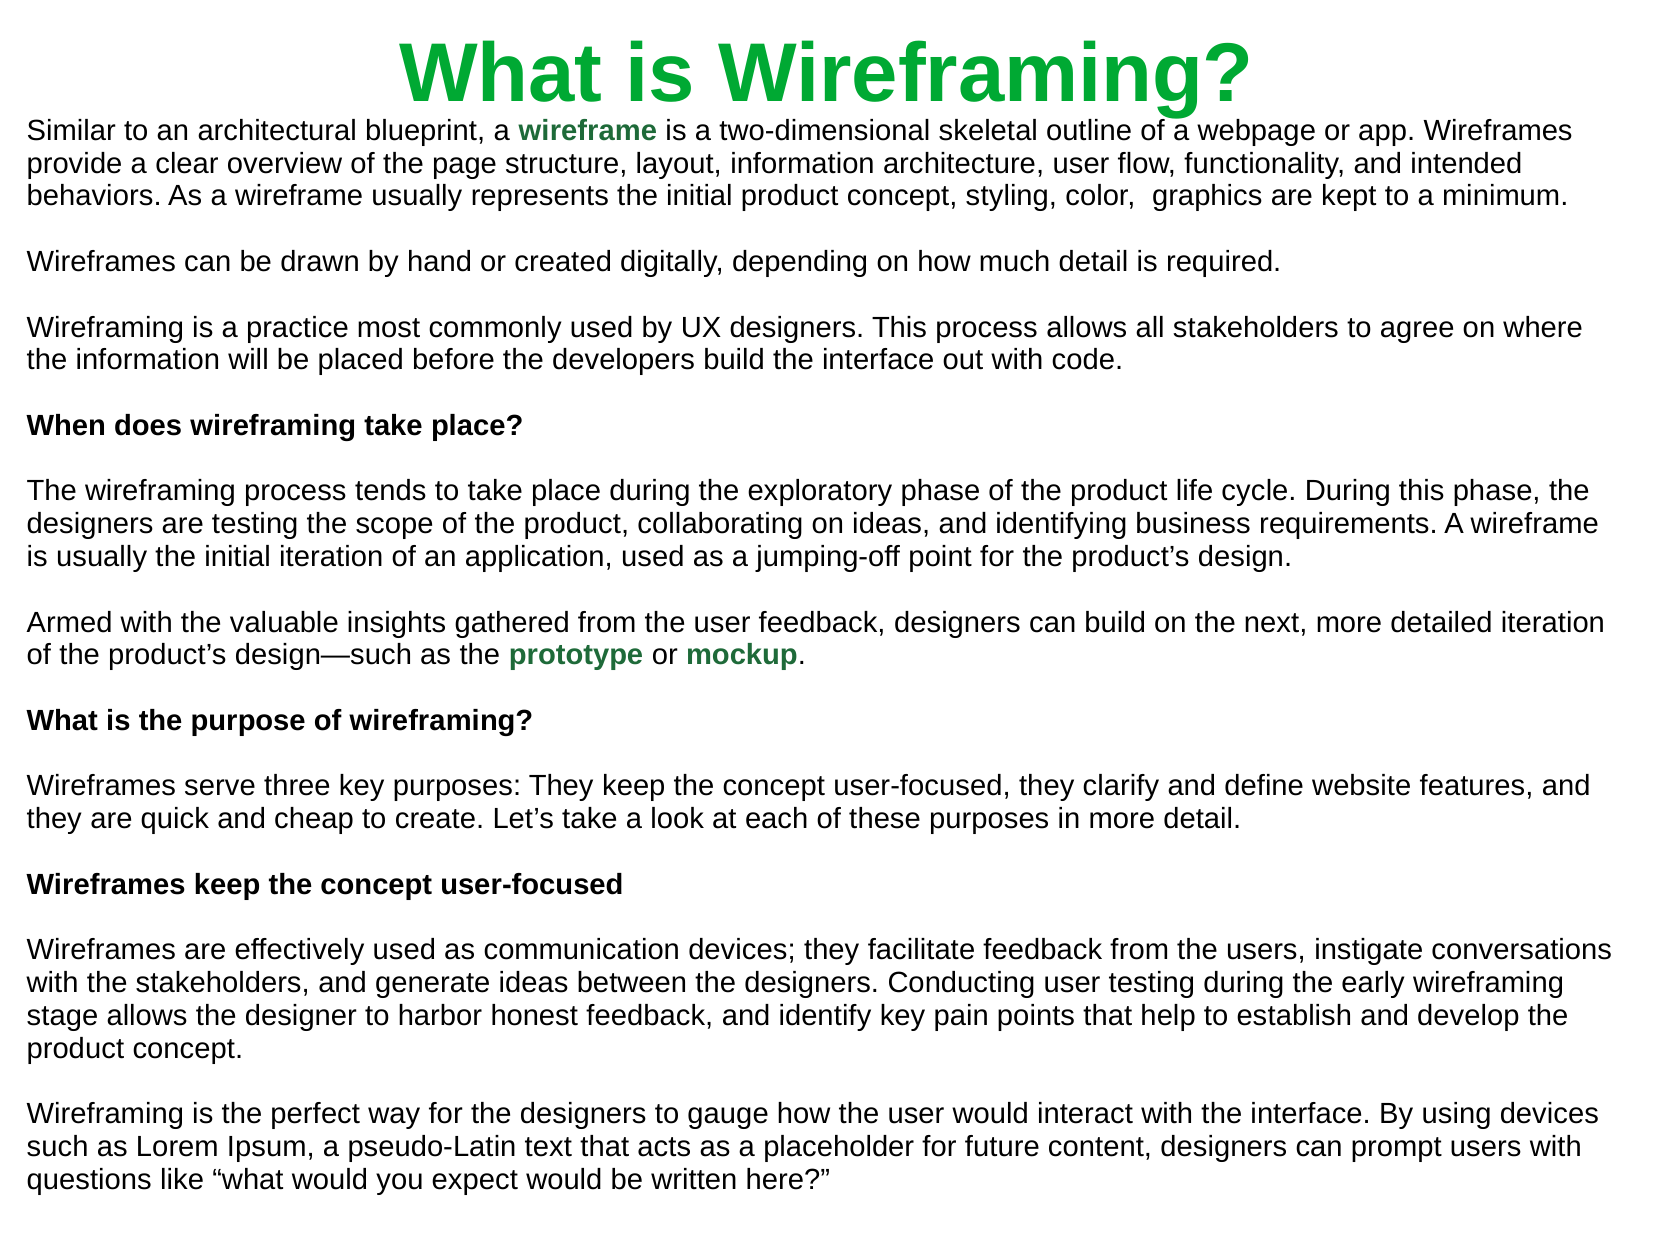

# What is Wireframing?
Similar to an architectural blueprint, a wireframe is a two-dimensional skeletal outline of a webpage or app. Wireframes provide a clear overview of the page structure, layout, information architecture, user flow, functionality, and intended behaviors. As a wireframe usually represents the initial product concept, styling, color, graphics are kept to a minimum.
Wireframes can be drawn by hand or created digitally, depending on how much detail is required.
Wireframing is a practice most commonly used by UX designers. This process allows all stakeholders to agree on where the information will be placed before the developers build the interface out with code.
When does wireframing take place?
The wireframing process tends to take place during the exploratory phase of the product life cycle. During this phase, the designers are testing the scope of the product, collaborating on ideas, and identifying business requirements. A wireframe is usually the initial iteration of an application, used as a jumping-off point for the product’s design.
Armed with the valuable insights gathered from the user feedback, designers can build on the next, more detailed iteration of the product’s design—such as the prototype or mockup.
What is the purpose of wireframing?
Wireframes serve three key purposes: They keep the concept user-focused, they clarify and define website features, and they are quick and cheap to create. Let’s take a look at each of these purposes in more detail.
Wireframes keep the concept user-focused
Wireframes are effectively used as communication devices; they facilitate feedback from the users, instigate conversations with the stakeholders, and generate ideas between the designers. Conducting user testing during the early wireframing stage allows the designer to harbor honest feedback, and identify key pain points that help to establish and develop the product concept.
Wireframing is the perfect way for the designers to gauge how the user would interact with the interface. By using devices such as Lorem Ipsum, a pseudo-Latin text that acts as a placeholder for future content, designers can prompt users with questions like “what would you expect would be written here?”